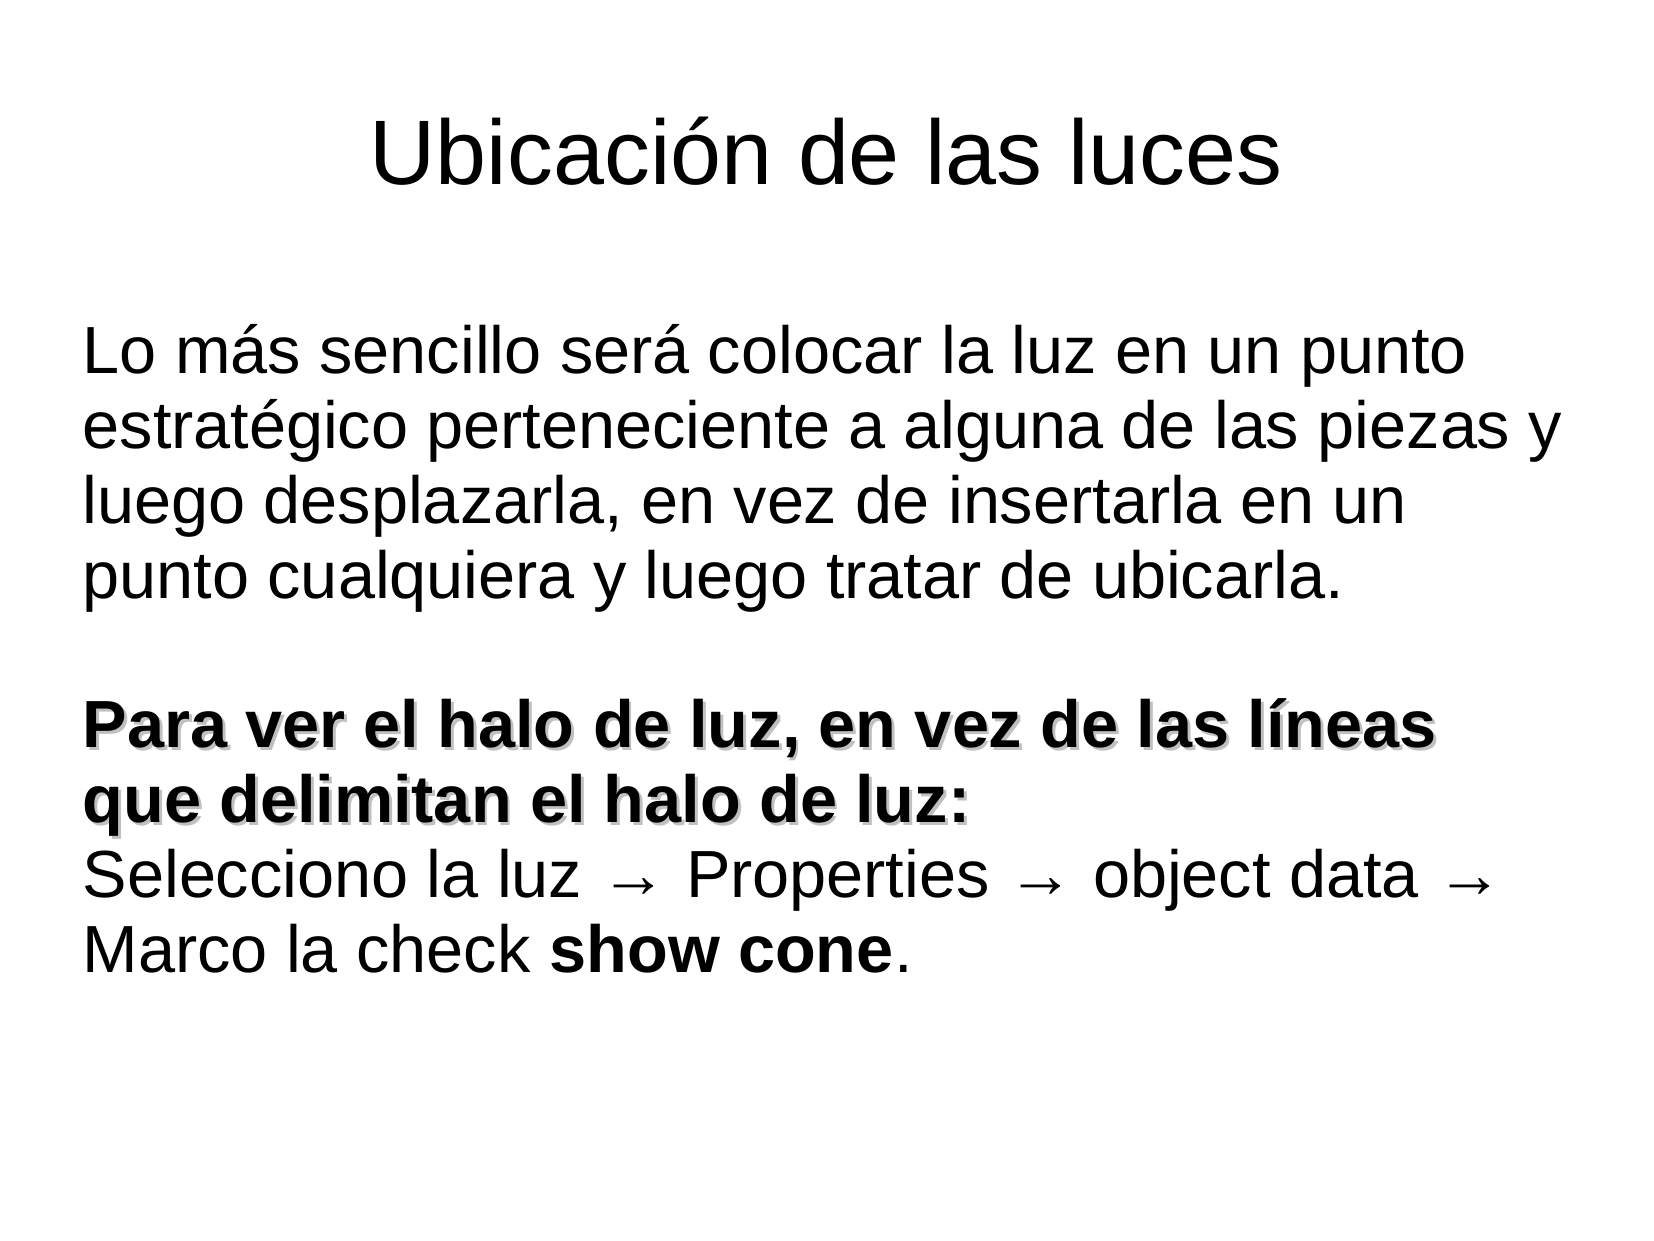

# Ubicación de las luces
Lo más sencillo será colocar la luz en un punto estratégico perteneciente a alguna de las piezas y luego desplazarla, en vez de insertarla en un punto cualquiera y luego tratar de ubicarla.
Para ver el halo de luz, en vez de las líneas que delimitan el halo de luz:
Selecciono la luz → Properties → object data → Marco la check show cone.